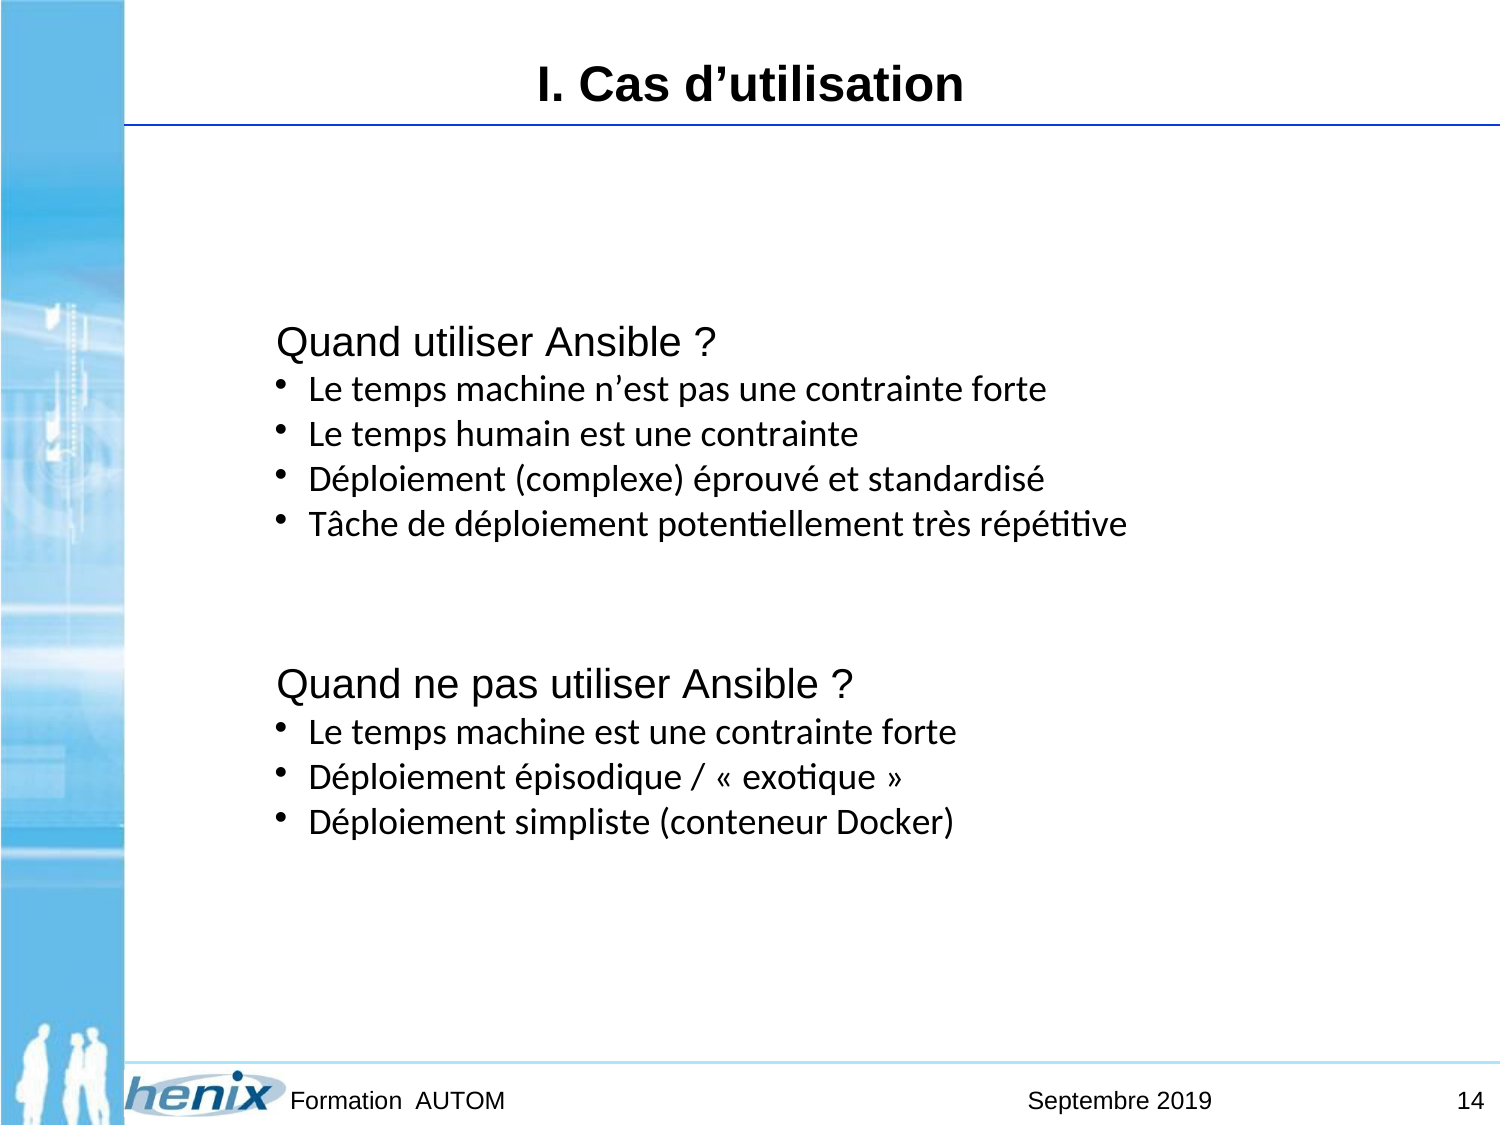

I. Cas d’utilisation
Quand utiliser Ansible ?
Le temps machine n’est pas une contrainte forte
Le temps humain est une contrainte
Déploiement (complexe) éprouvé et standardisé
Tâche de déploiement potentiellement très répétitive
Quand ne pas utiliser Ansible ?
Le temps machine est une contrainte forte
Déploiement épisodique / « exotique »
Déploiement simpliste (conteneur Docker)
Formation AUTOM
Septembre 2019